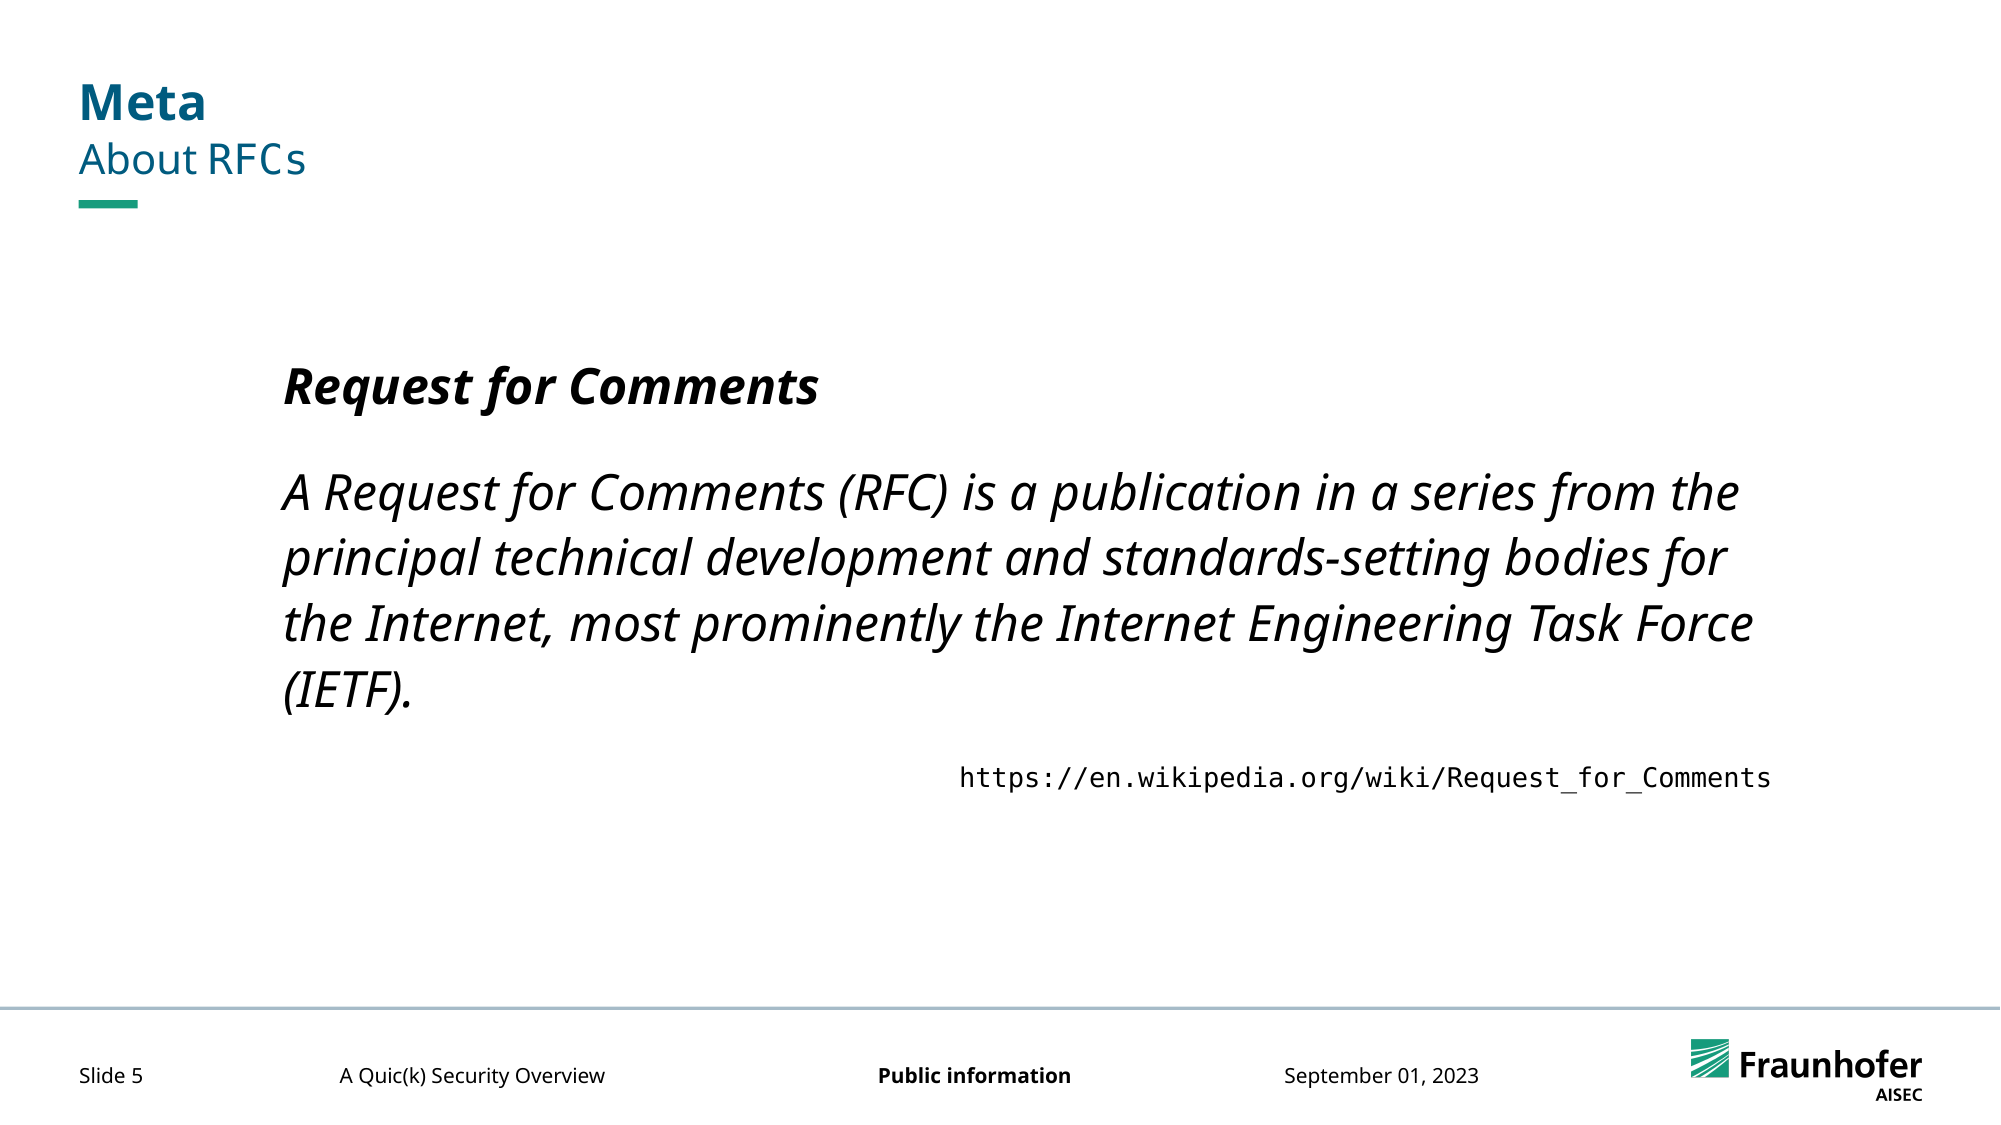

# Meta
About RFCs
Request for Comments
A Request for Comments (RFC) is a publication in a series from the principal technical development and standards-setting bodies for the Internet, most prominently the Internet Engineering Task Force (IETF).
https://en.wikipedia.org/wiki/Request_for_Comments